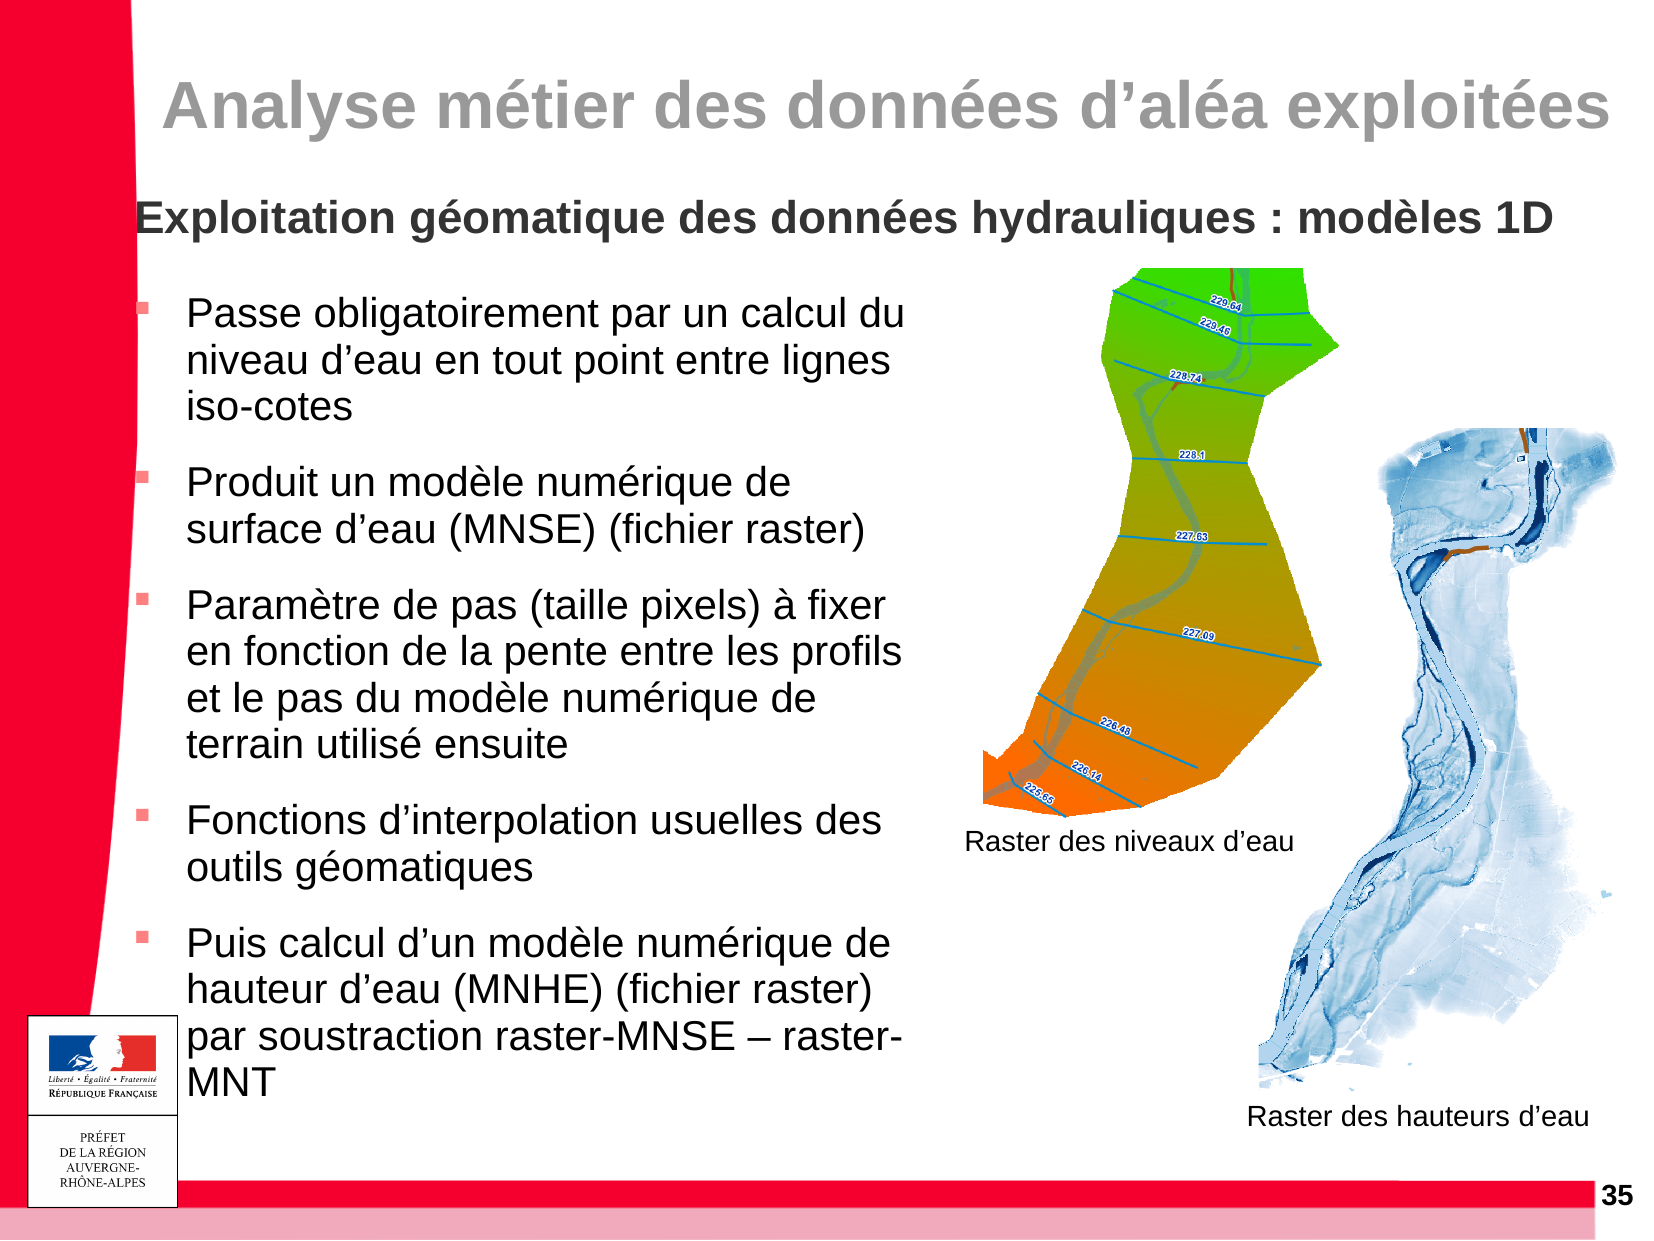

# Analyse métier des données d’aléa exploitées
Exploitation géomatique des données hydrauliques : modèles 1D
Passe obligatoirement par un calcul du niveau d’eau en tout point entre lignes iso-cotes
Produit un modèle numérique de surface d’eau (MNSE) (fichier raster)
Paramètre de pas (taille pixels) à fixer en fonction de la pente entre les profils et le pas du modèle numérique de terrain utilisé ensuite
Fonctions d’interpolation usuelles des outils géomatiques
Puis calcul d’un modèle numérique de hauteur d’eau (MNHE) (fichier raster) par soustraction raster-MNSE – raster-MNT
Raster des niveaux d’eau
Raster des hauteurs d’eau
35